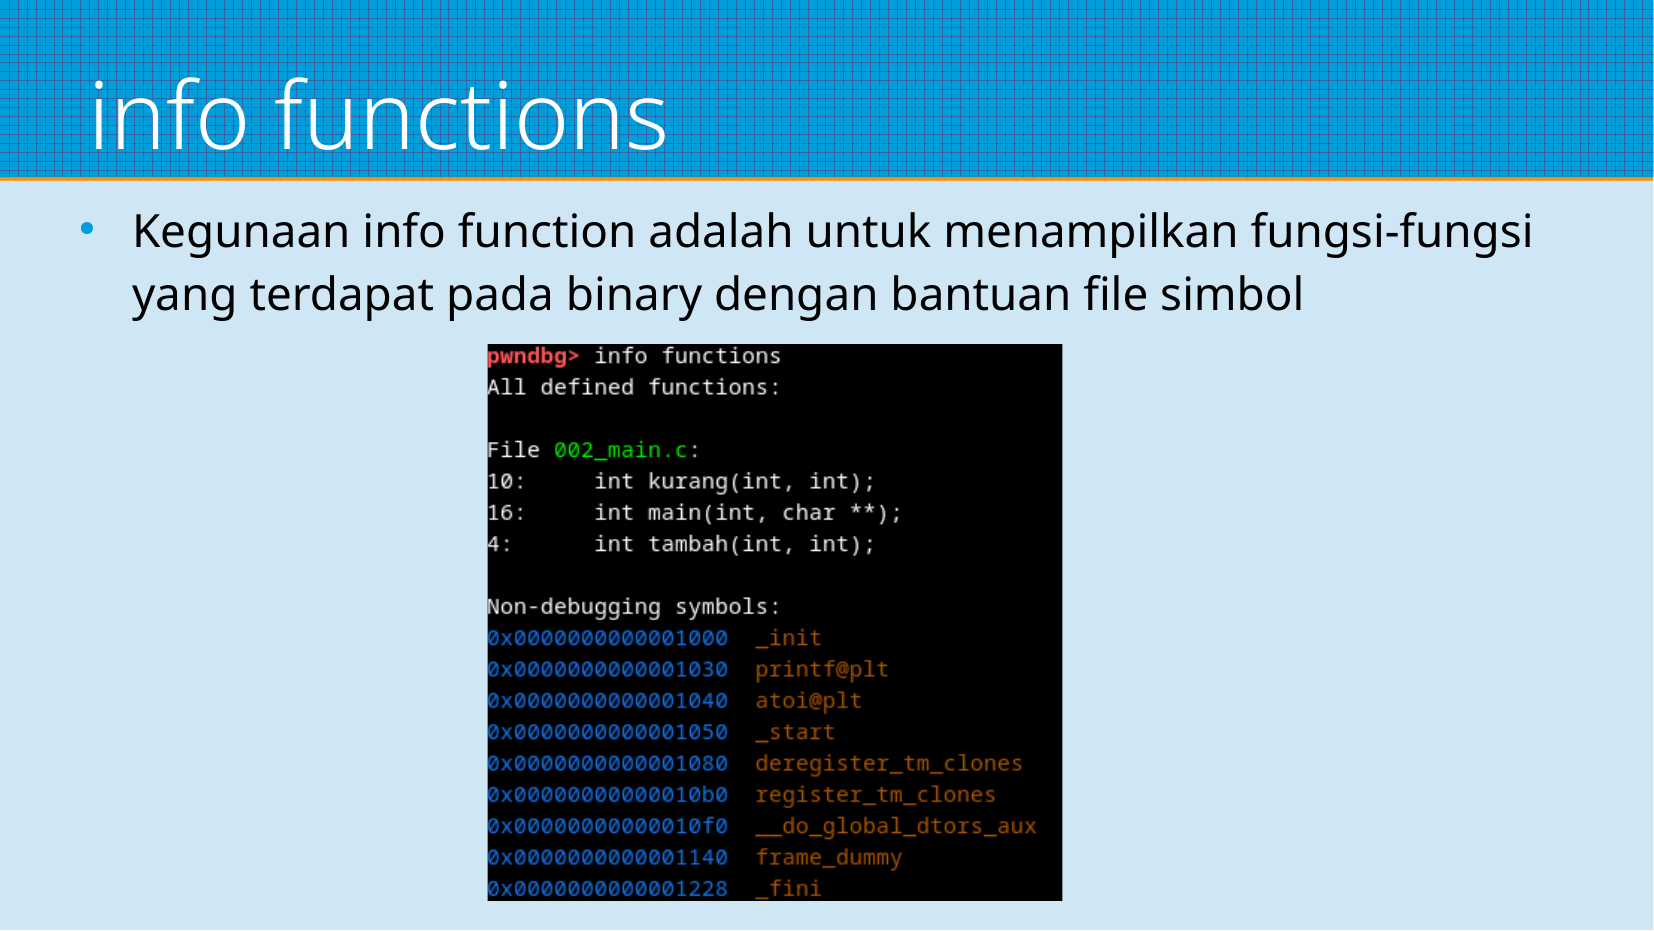

# info functions
Kegunaan info function adalah untuk menampilkan fungsi-fungsi yang terdapat pada binary dengan bantuan file simbol